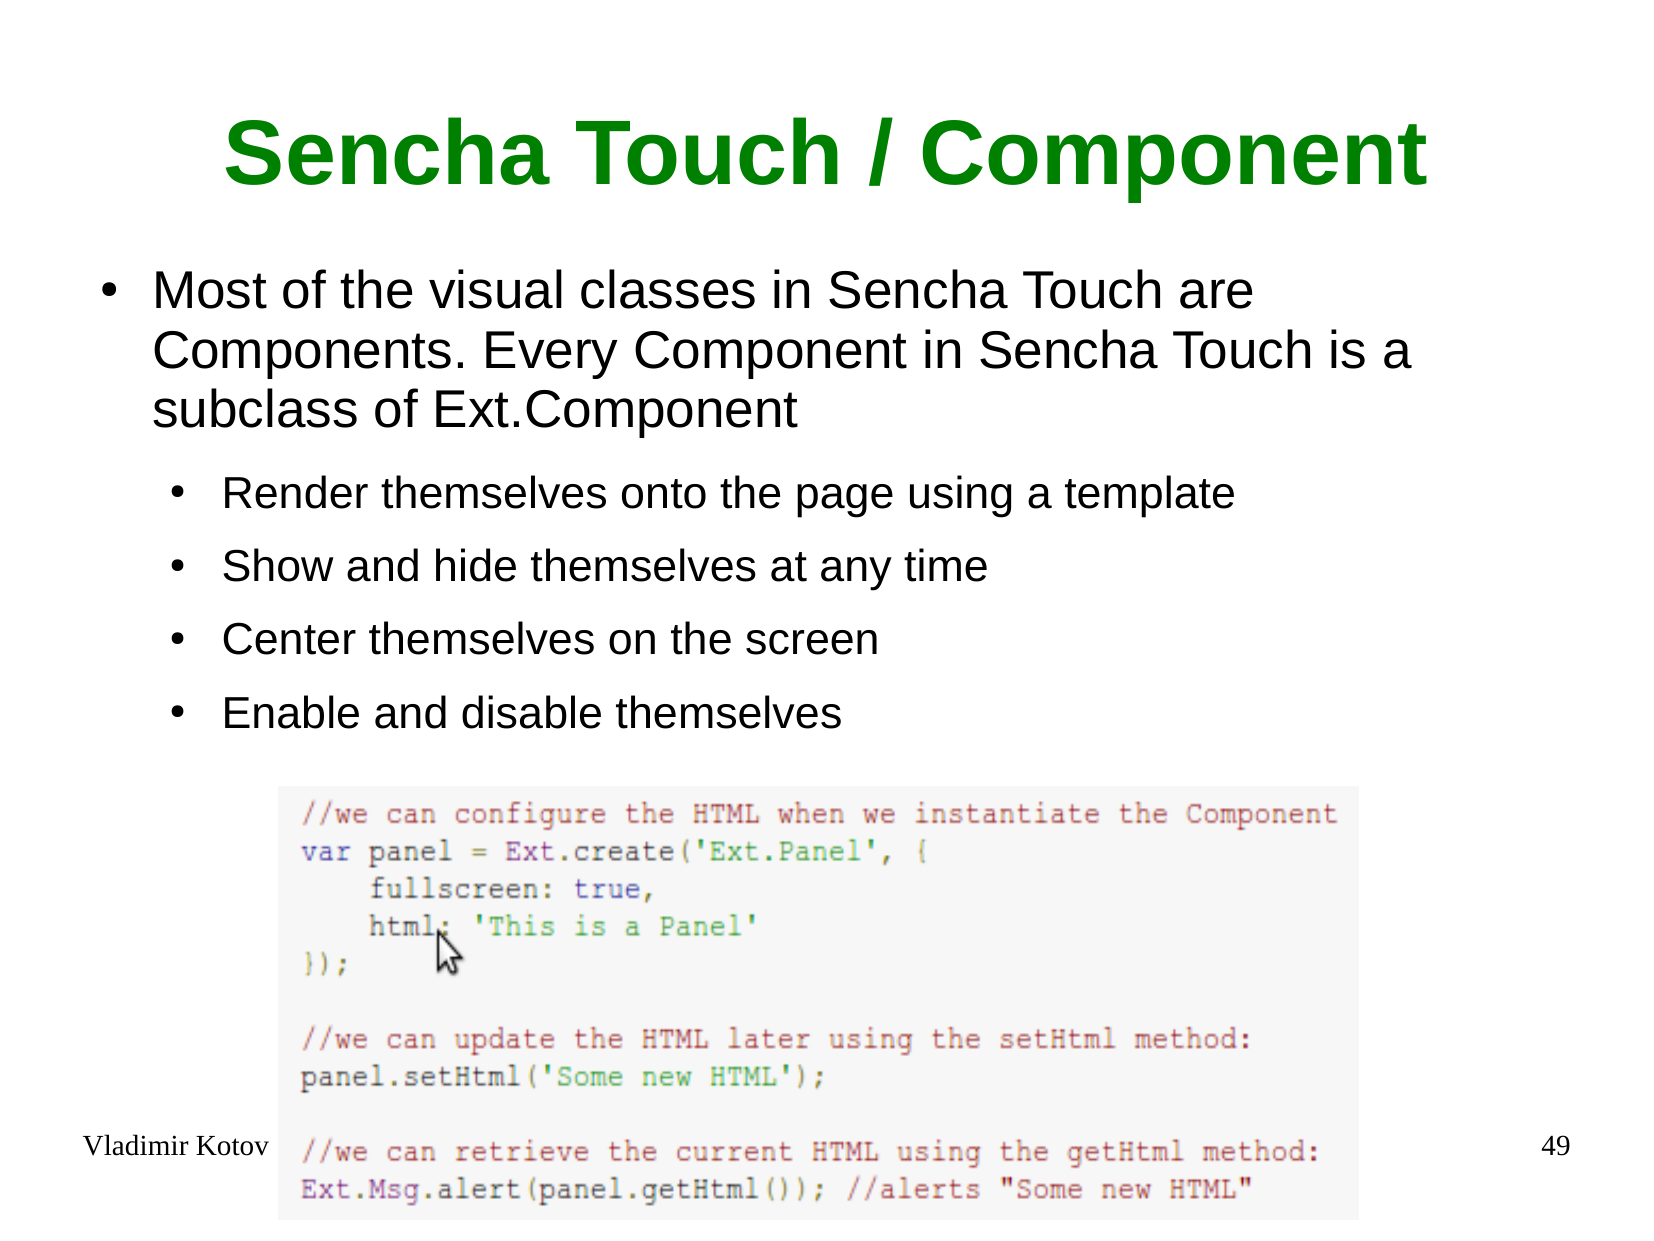

# Sencha Touch / Component
Most of the visual classes in Sencha Touch are Components. Every Component in Sencha Touch is a subclass of Ext.Component
Render themselves onto the page using a template
Show and hide themselves at any time
Center themselves on the screen
Enable and disable themselves
Vladimir Kotov
Cross-platform Mobile Development
49